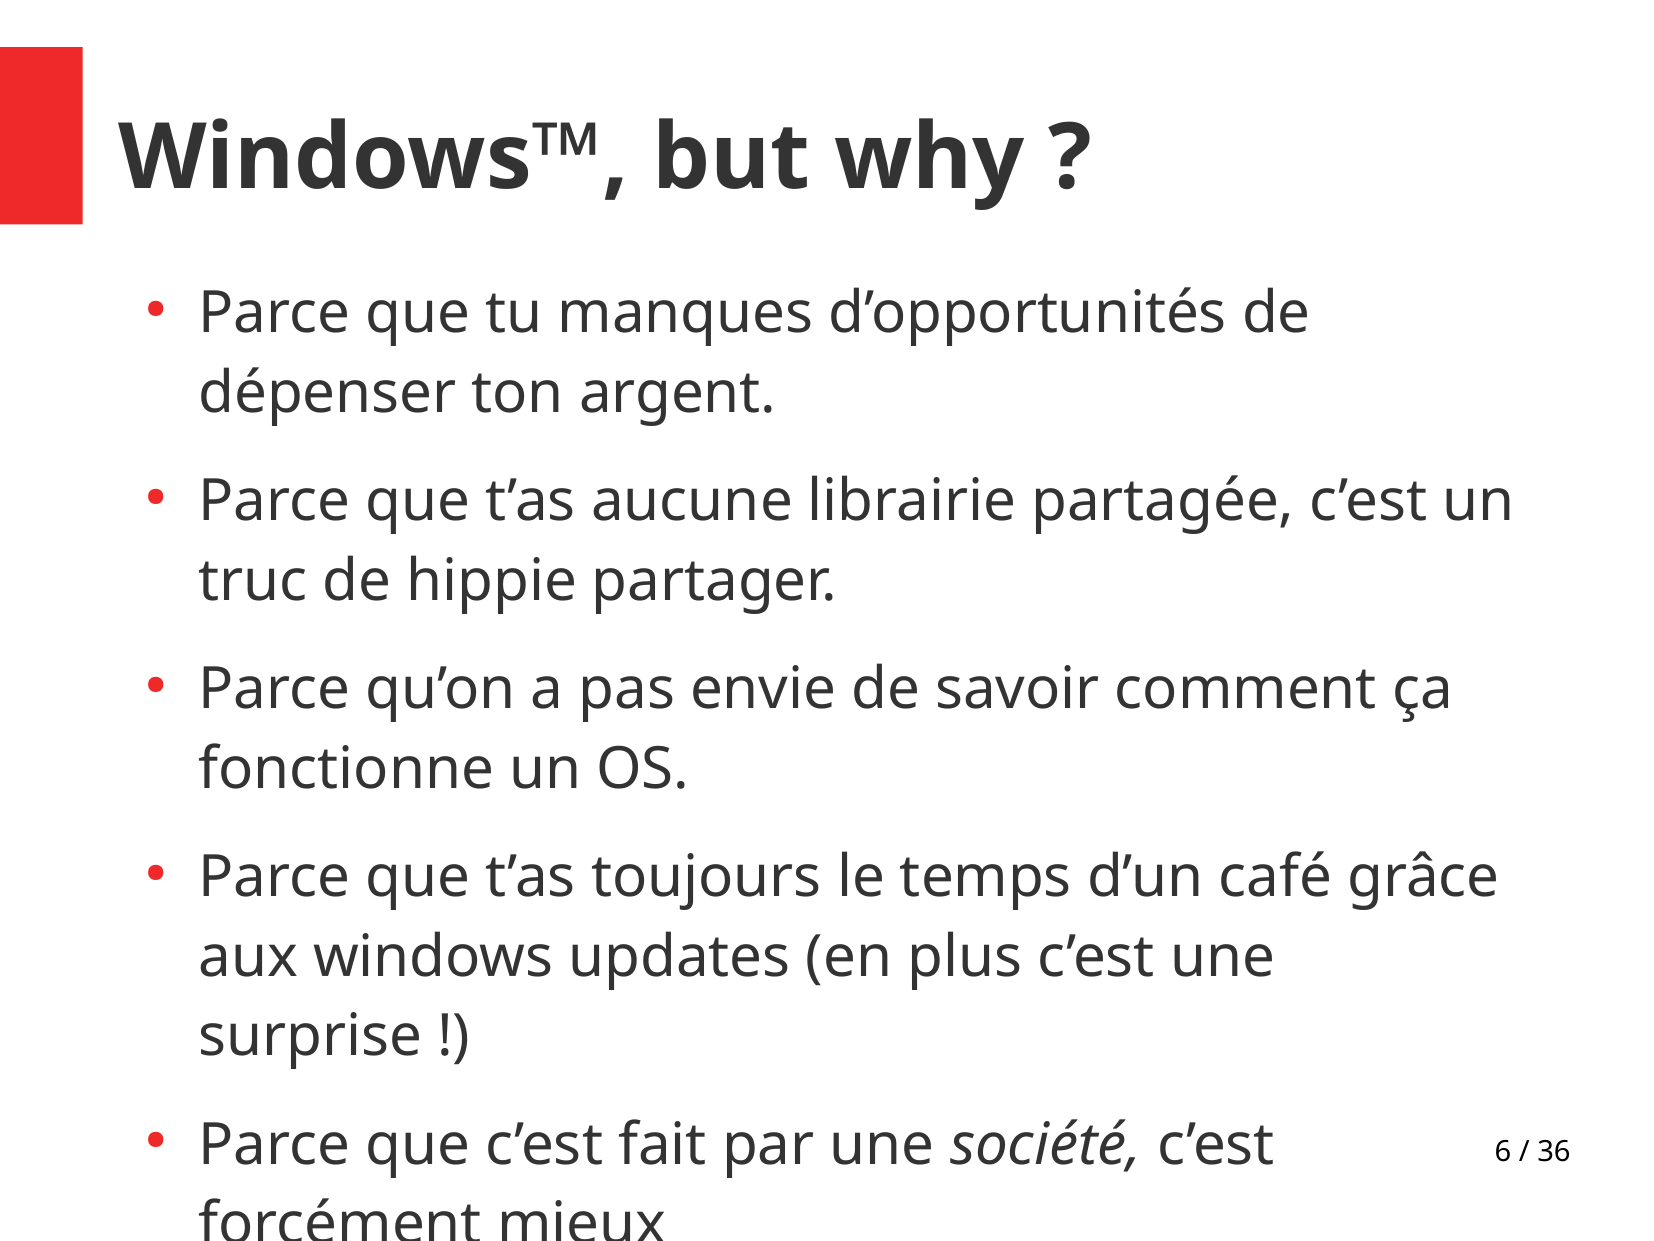

# Windows™, but why ?
Parce que tu manques d’opportunités de dépenser ton argent.
Parce que t’as aucune librairie partagée, c’est un truc de hippie partager.
Parce qu’on a pas envie de savoir comment ça fonctionne un OS.
Parce que t’as toujours le temps d’un café grâce aux windows updates (en plus c’est une surprise !)
Parce que c’est fait par une société, c’est forcément mieux
6